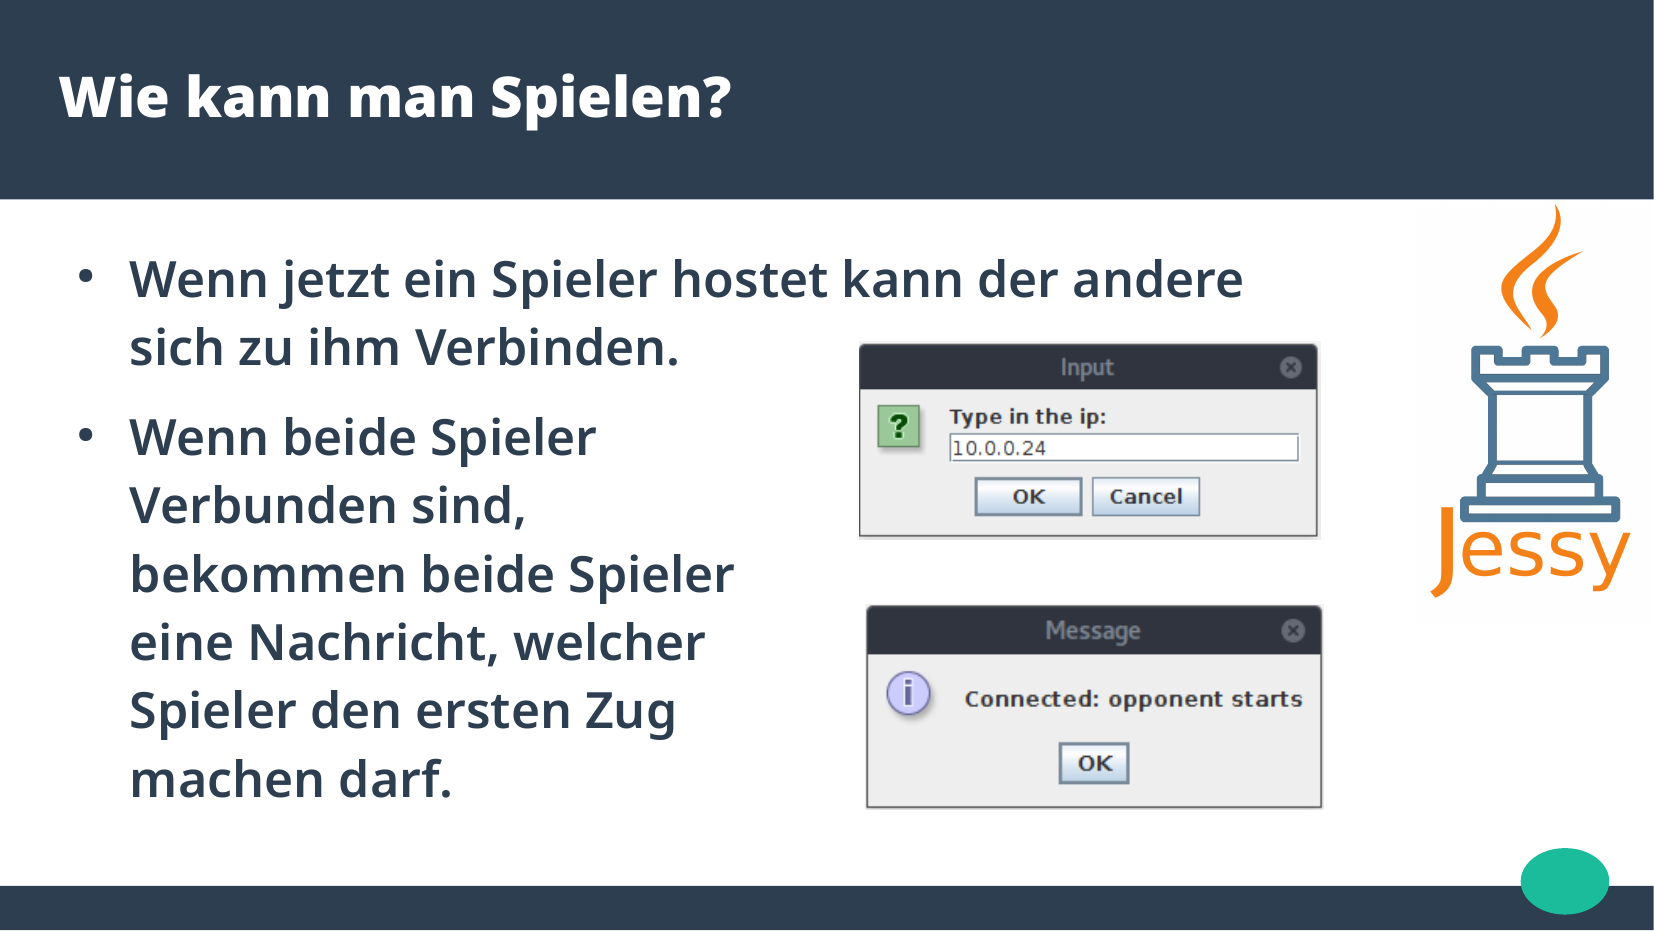

# Wie kann man Spielen?
Wenn jetzt ein Spieler hostet kann der andere
sich zu ihm Verbinden.
Wenn beide Spieler
Verbunden sind,
bekommen beide Spieler
eine Nachricht, welcher
Spieler den ersten Zug
machen darf.